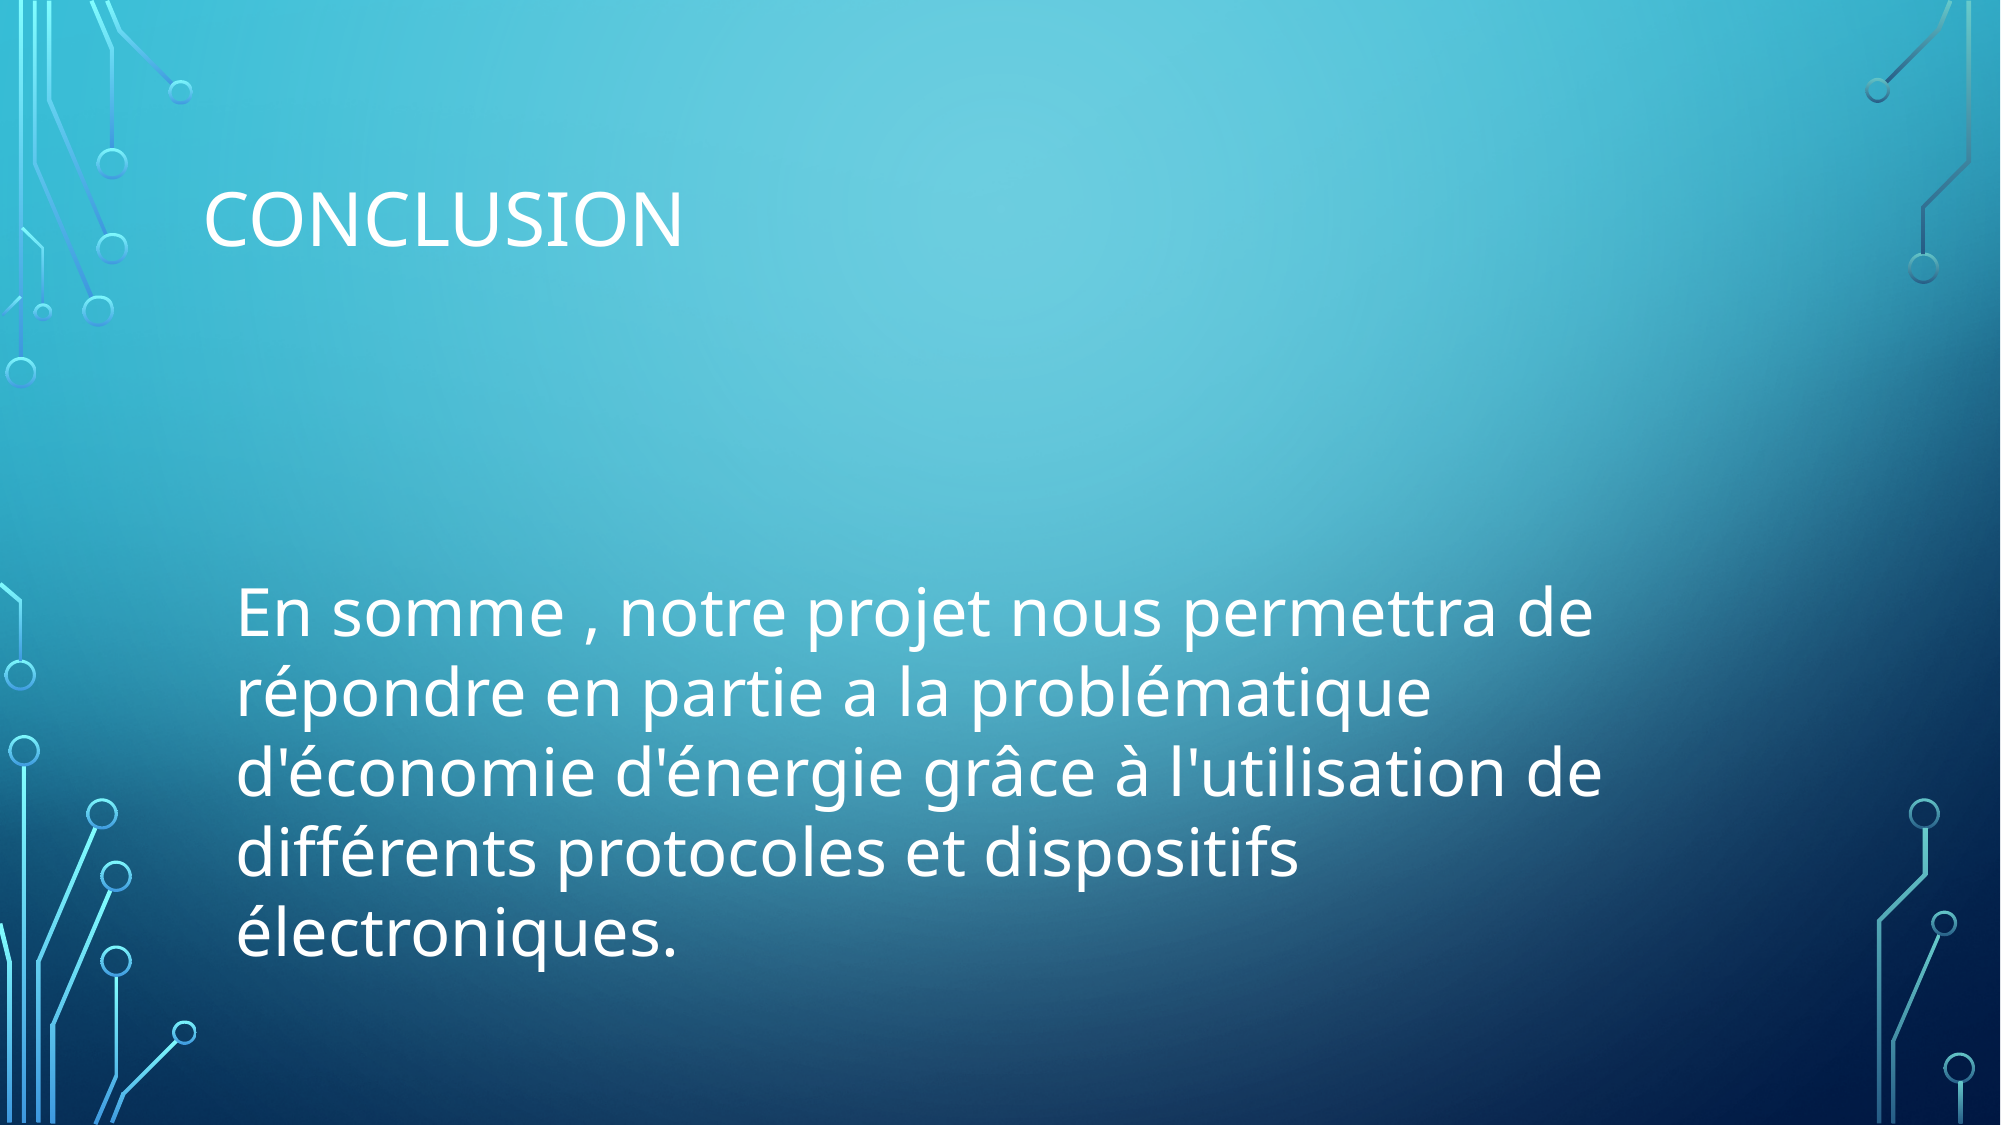

# Conclusion
En somme , notre projet nous permettra de répondre en partie a la problématique d'économie d'énergie grâce à l'utilisation de différents protocoles et dispositifs électroniques.